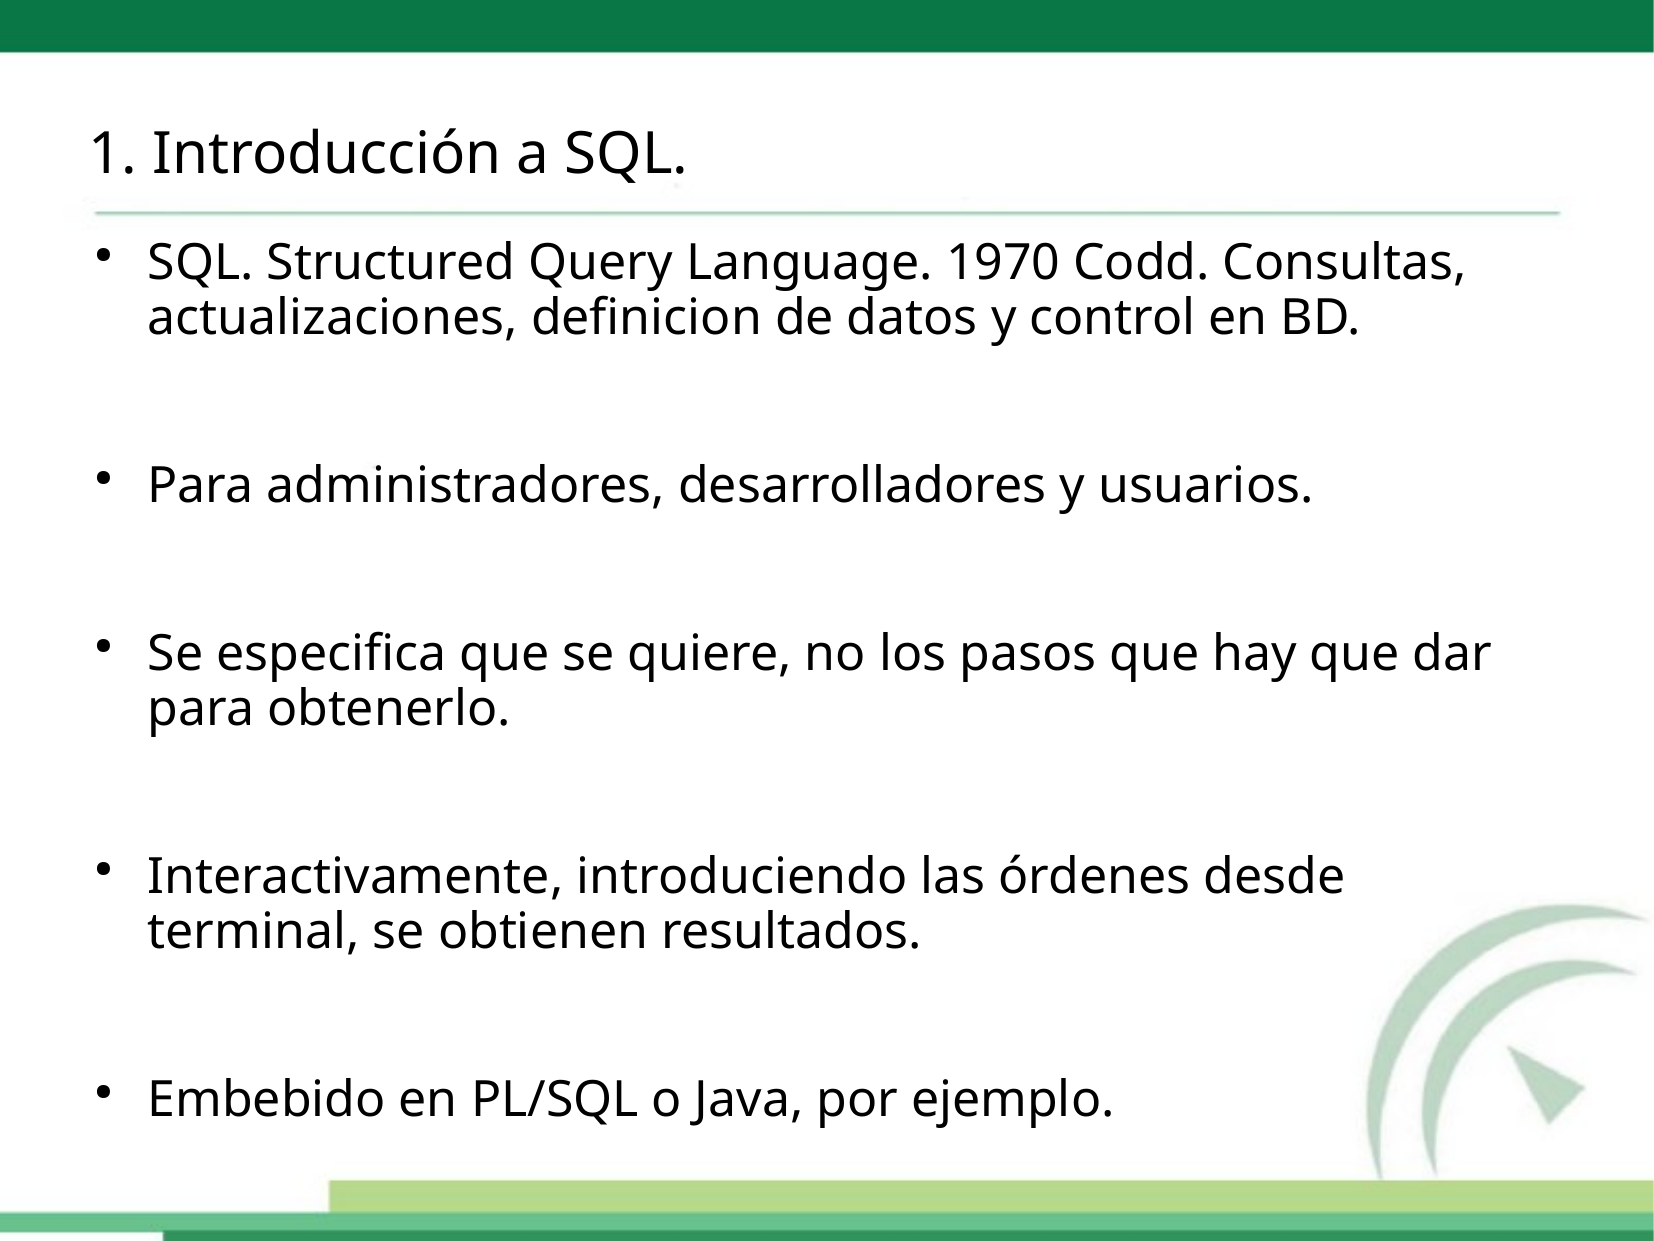

# 1. Introducción a SQL.
SQL. Structured Query Language. 1970 Codd. Consultas, actualizaciones, definicion de datos y control en BD.
Para administradores, desarrolladores y usuarios.
Se especifica que se quiere, no los pasos que hay que dar para obtenerlo.
Interactivamente, introduciendo las órdenes desde terminal, se obtienen resultados.
Embebido en PL/SQL o Java, por ejemplo.